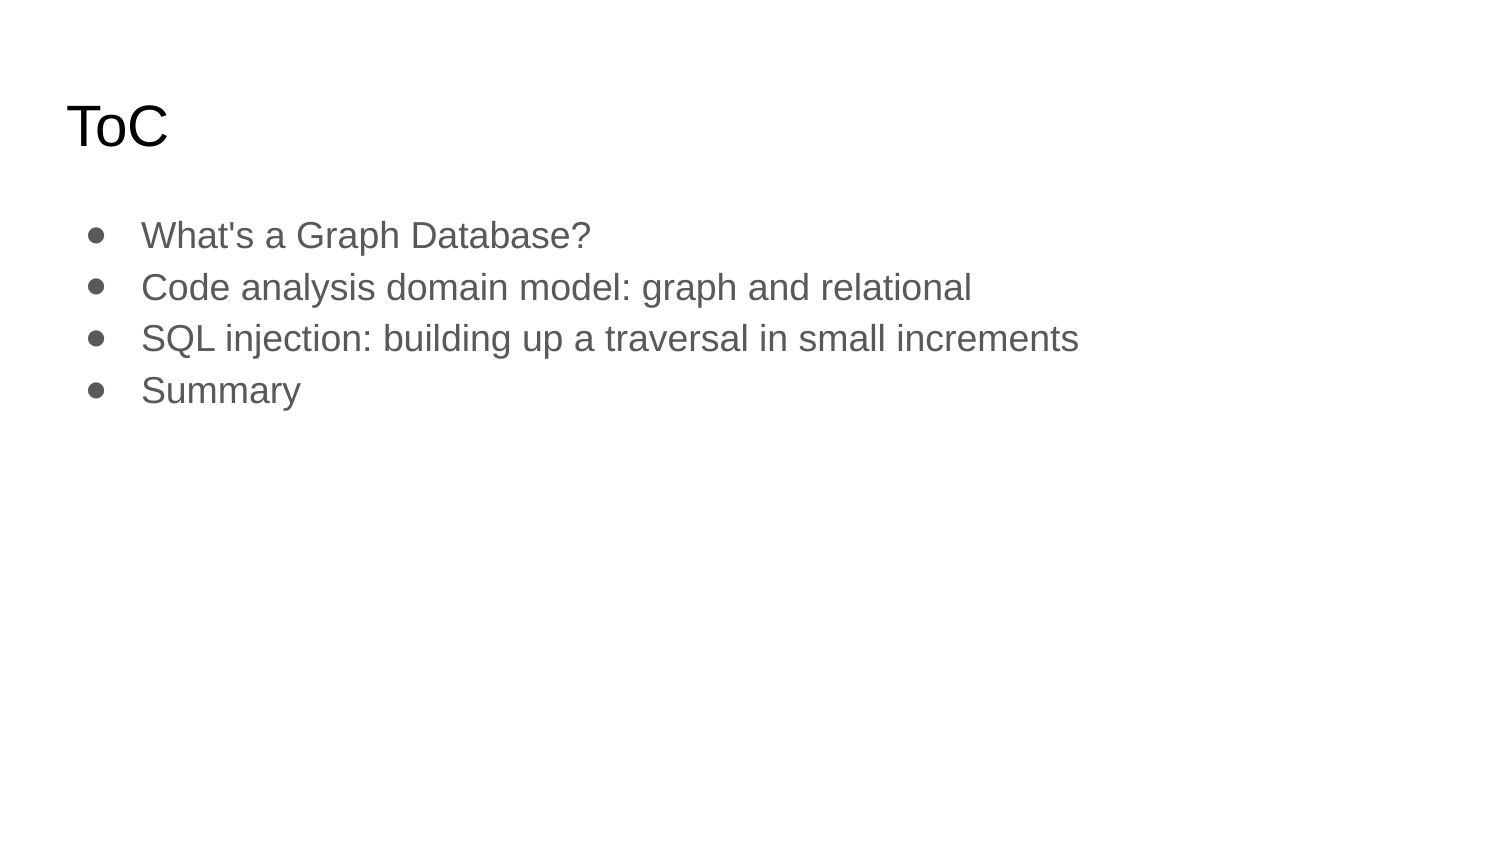

# ToC
What's a Graph Database?
Code analysis domain model: graph and relational
SQL injection: building up a traversal in small increments
Summary